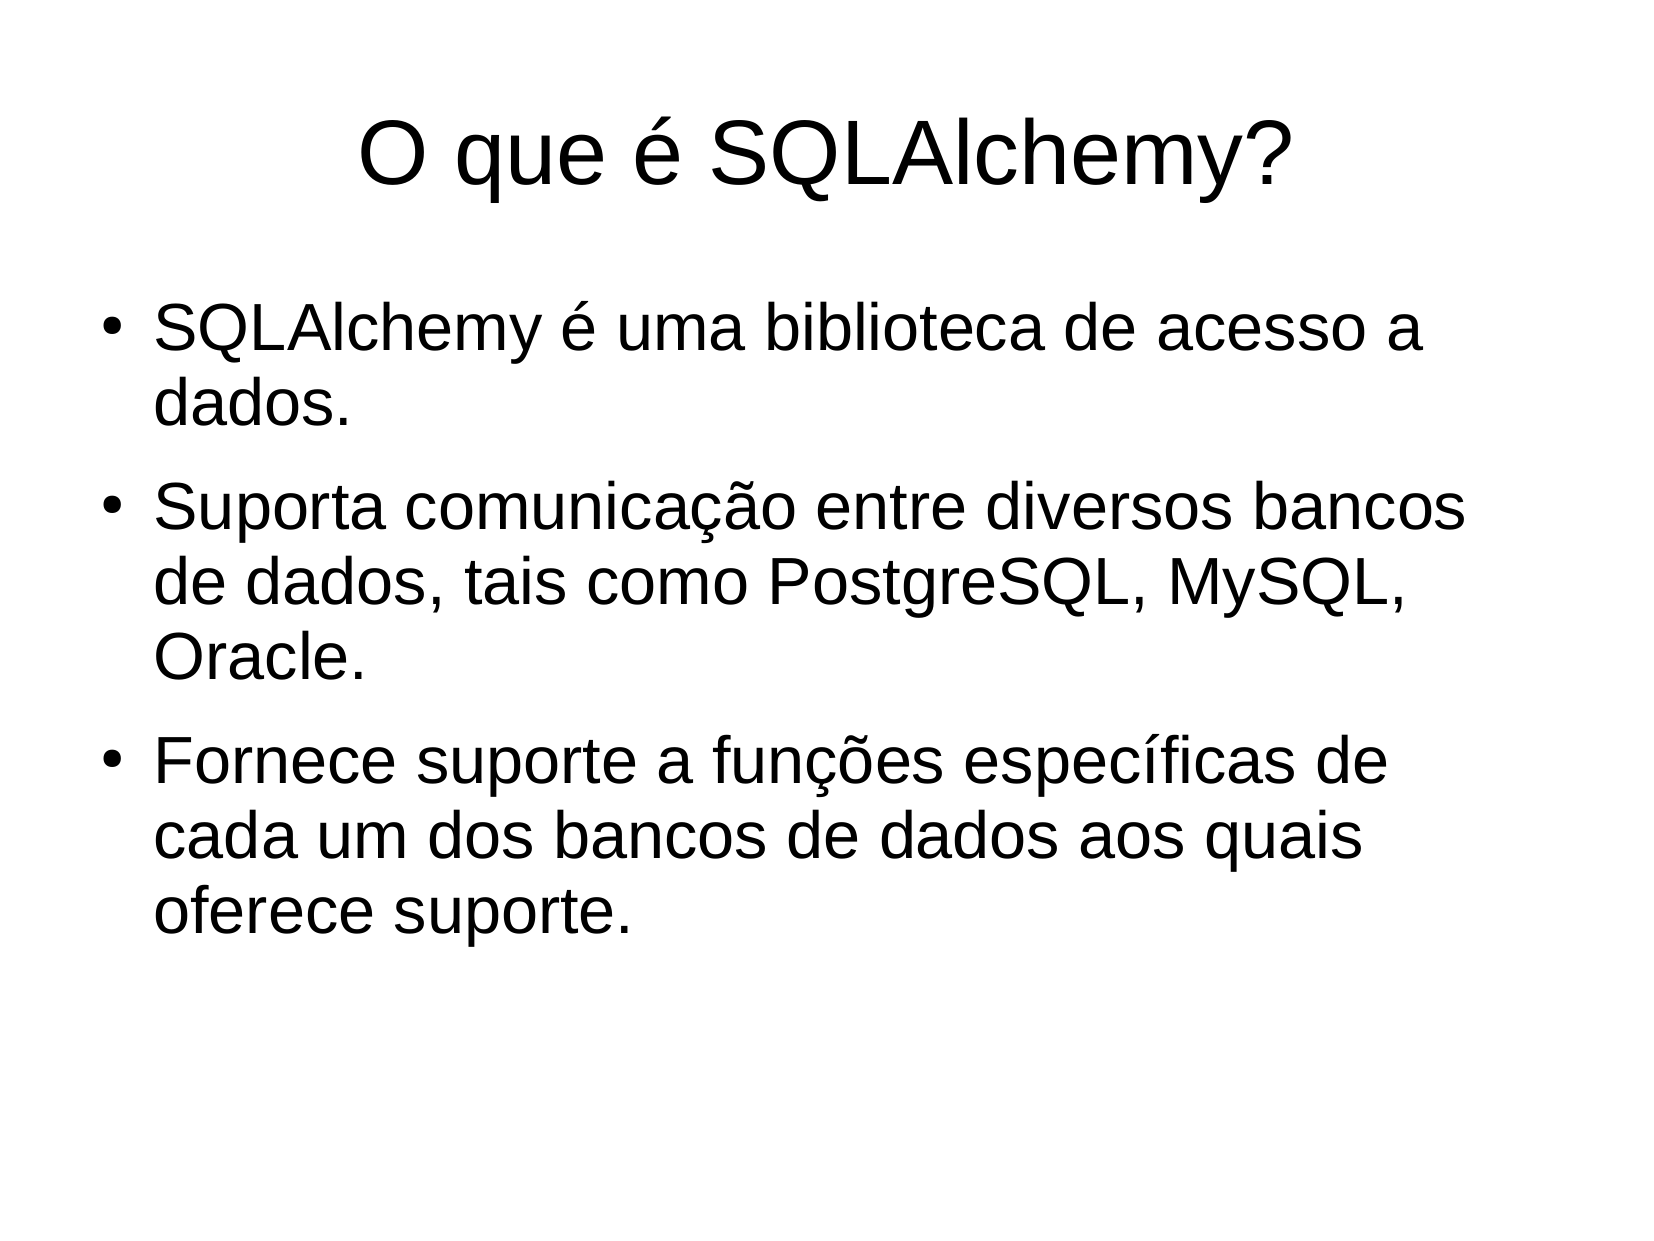

# O que é SQLAlchemy?
SQLAlchemy é uma biblioteca de acesso a dados.
Suporta comunicação entre diversos bancos de dados, tais como PostgreSQL, MySQL, Oracle.
Fornece suporte a funções específicas de cada um dos bancos de dados aos quais oferece suporte.